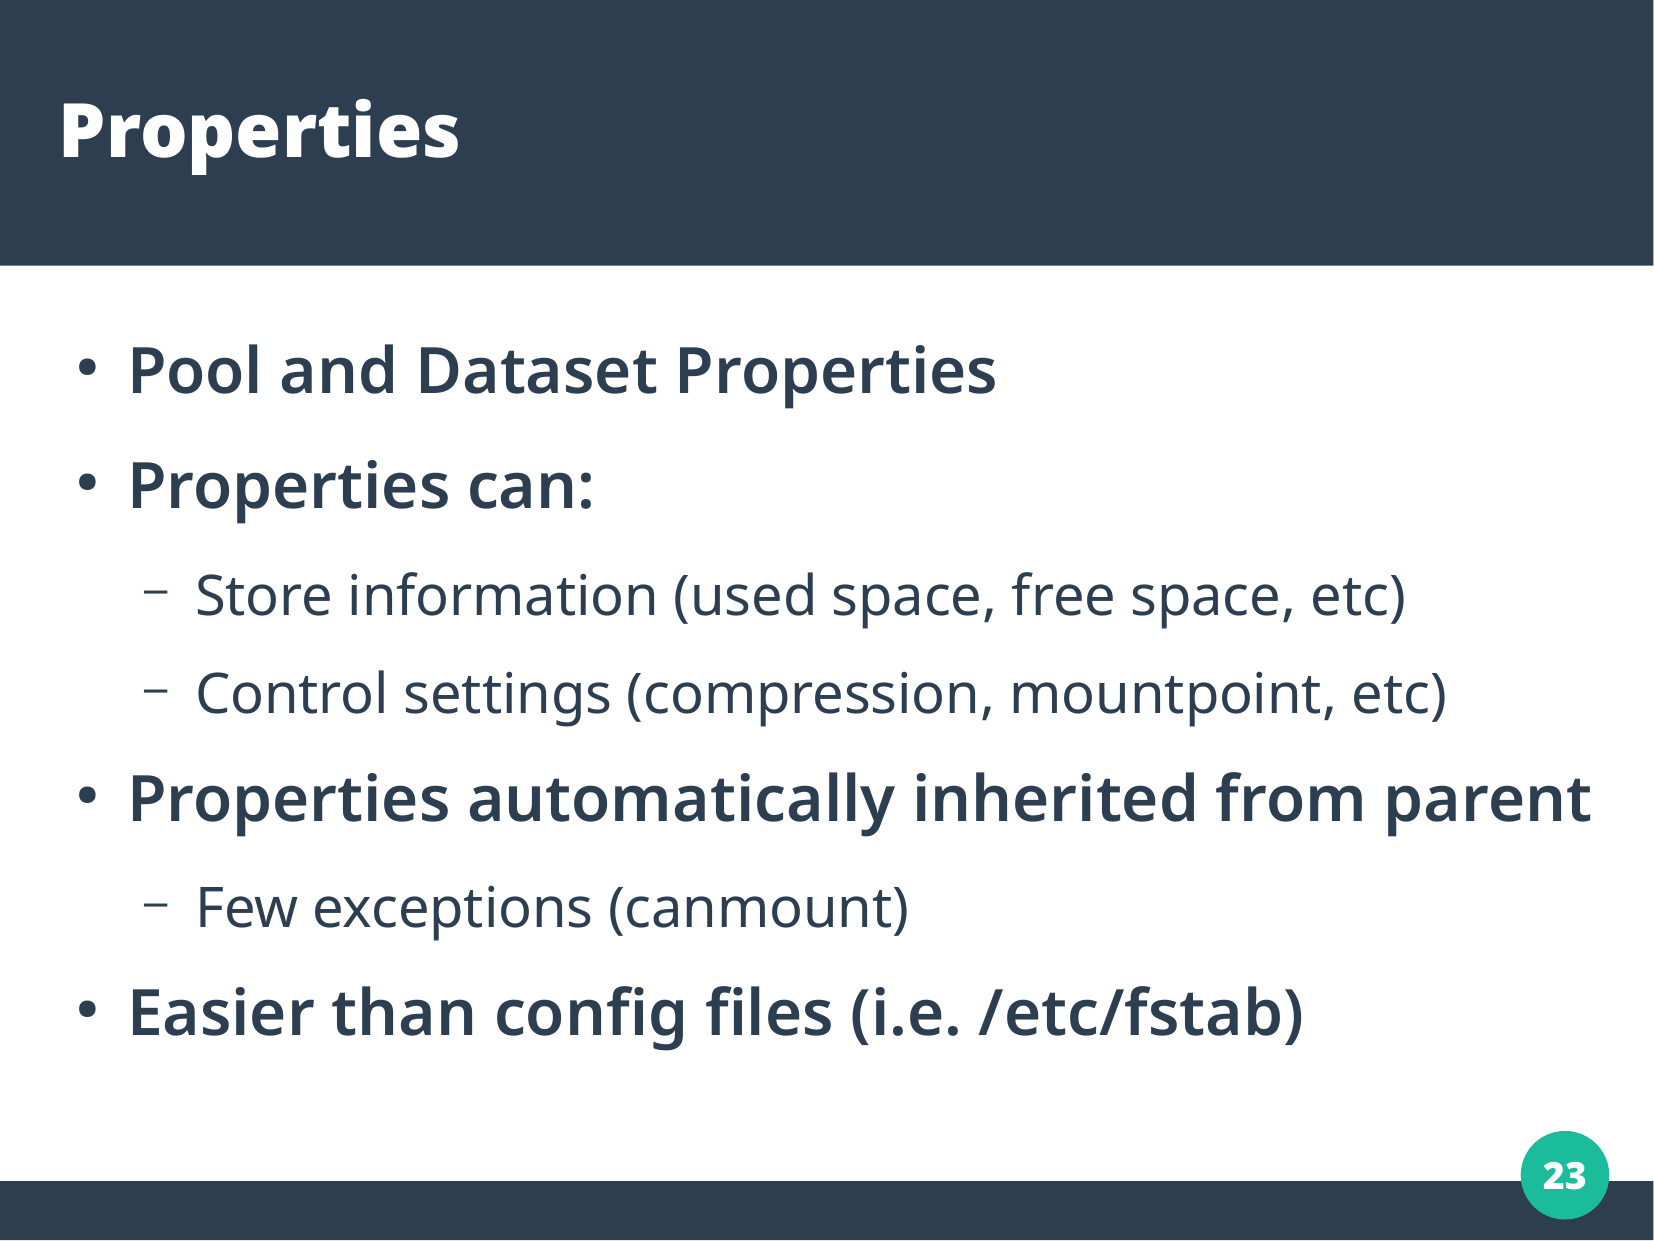

# Properties
Pool and Dataset Properties
Properties can:
Store information (used space, free space, etc)
Control settings (compression, mountpoint, etc)
Properties automatically inherited from parent
Few exceptions (canmount)
Easier than config files (i.e. /etc/fstab)
23